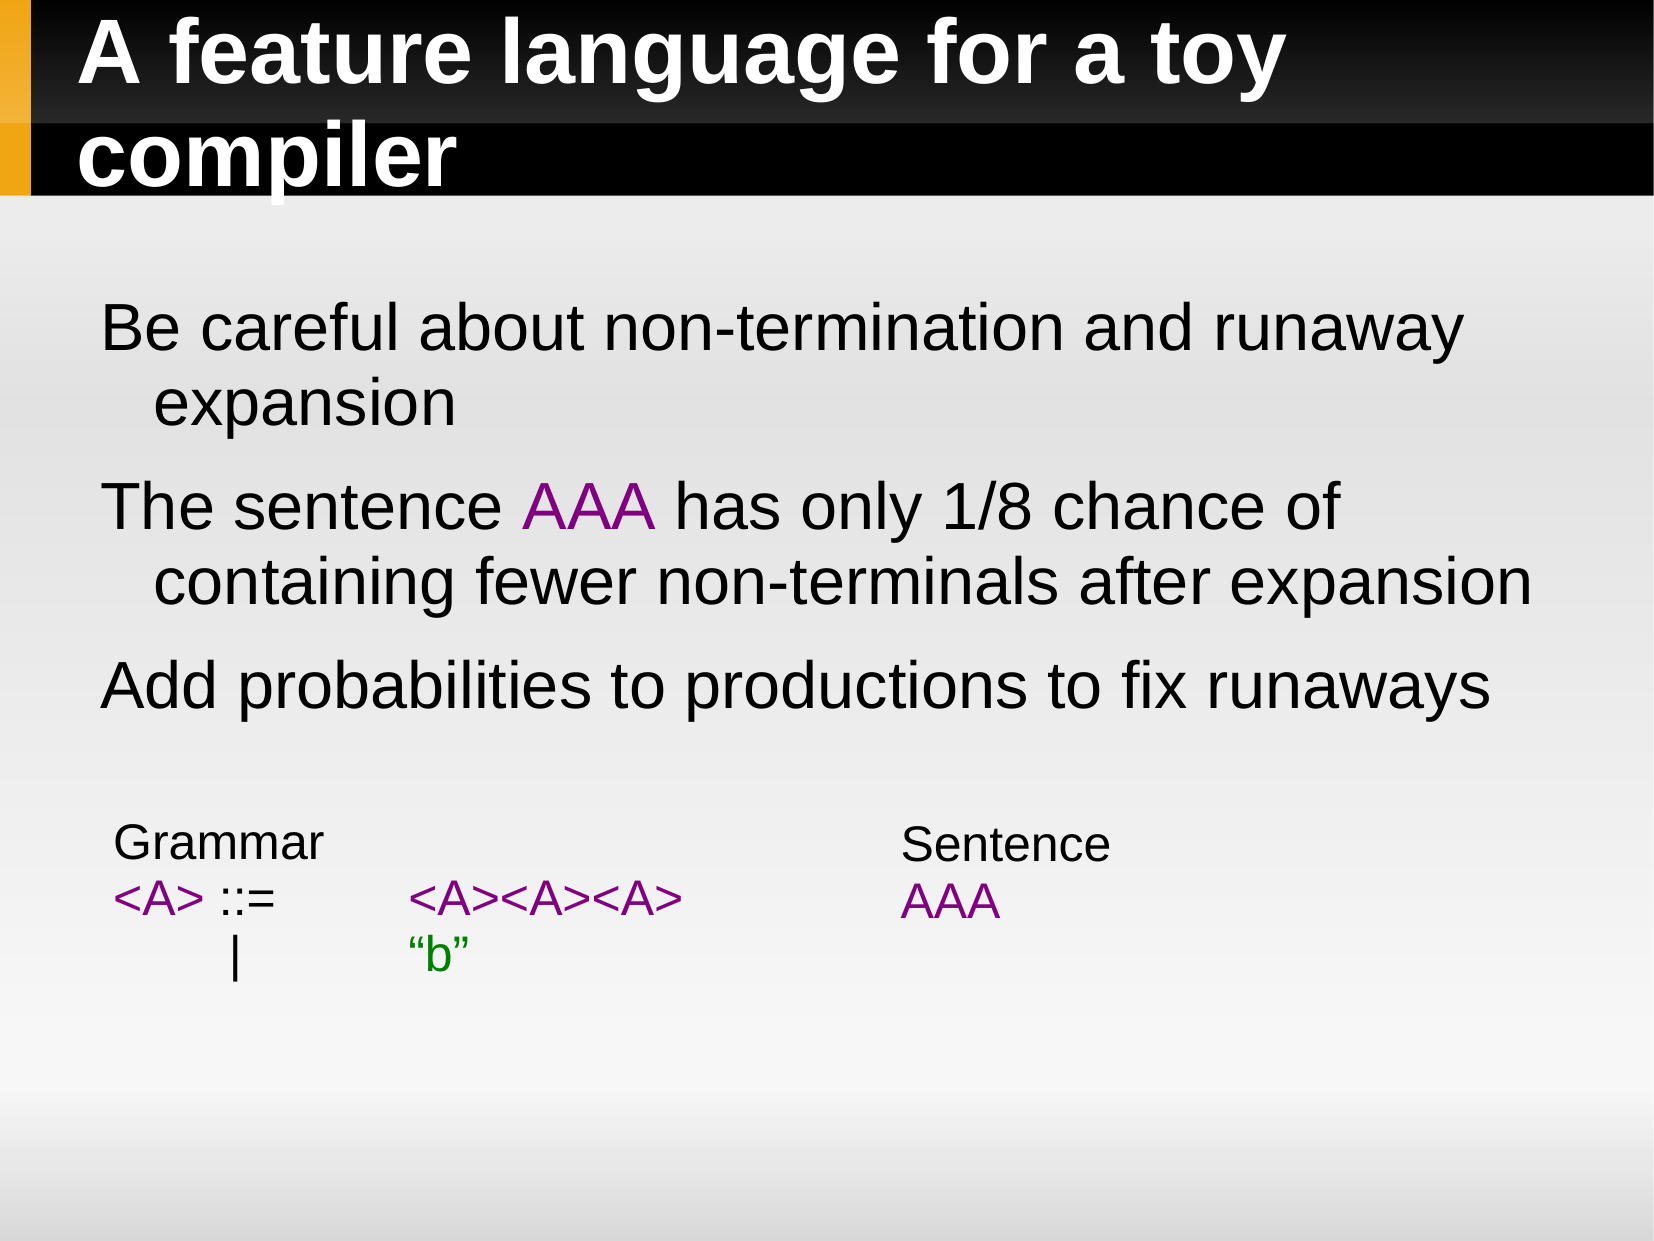

# A feature language for a toy compiler
Be careful about non-termination and runaway expansion
The sentence AAA has only 1/8 chance of containing fewer non-terminals after expansion
Add probabilities to productions to fix runaways
Grammar
<A> ::= 		<A><A><A>
	 | 			“b”
Sentence
AAA